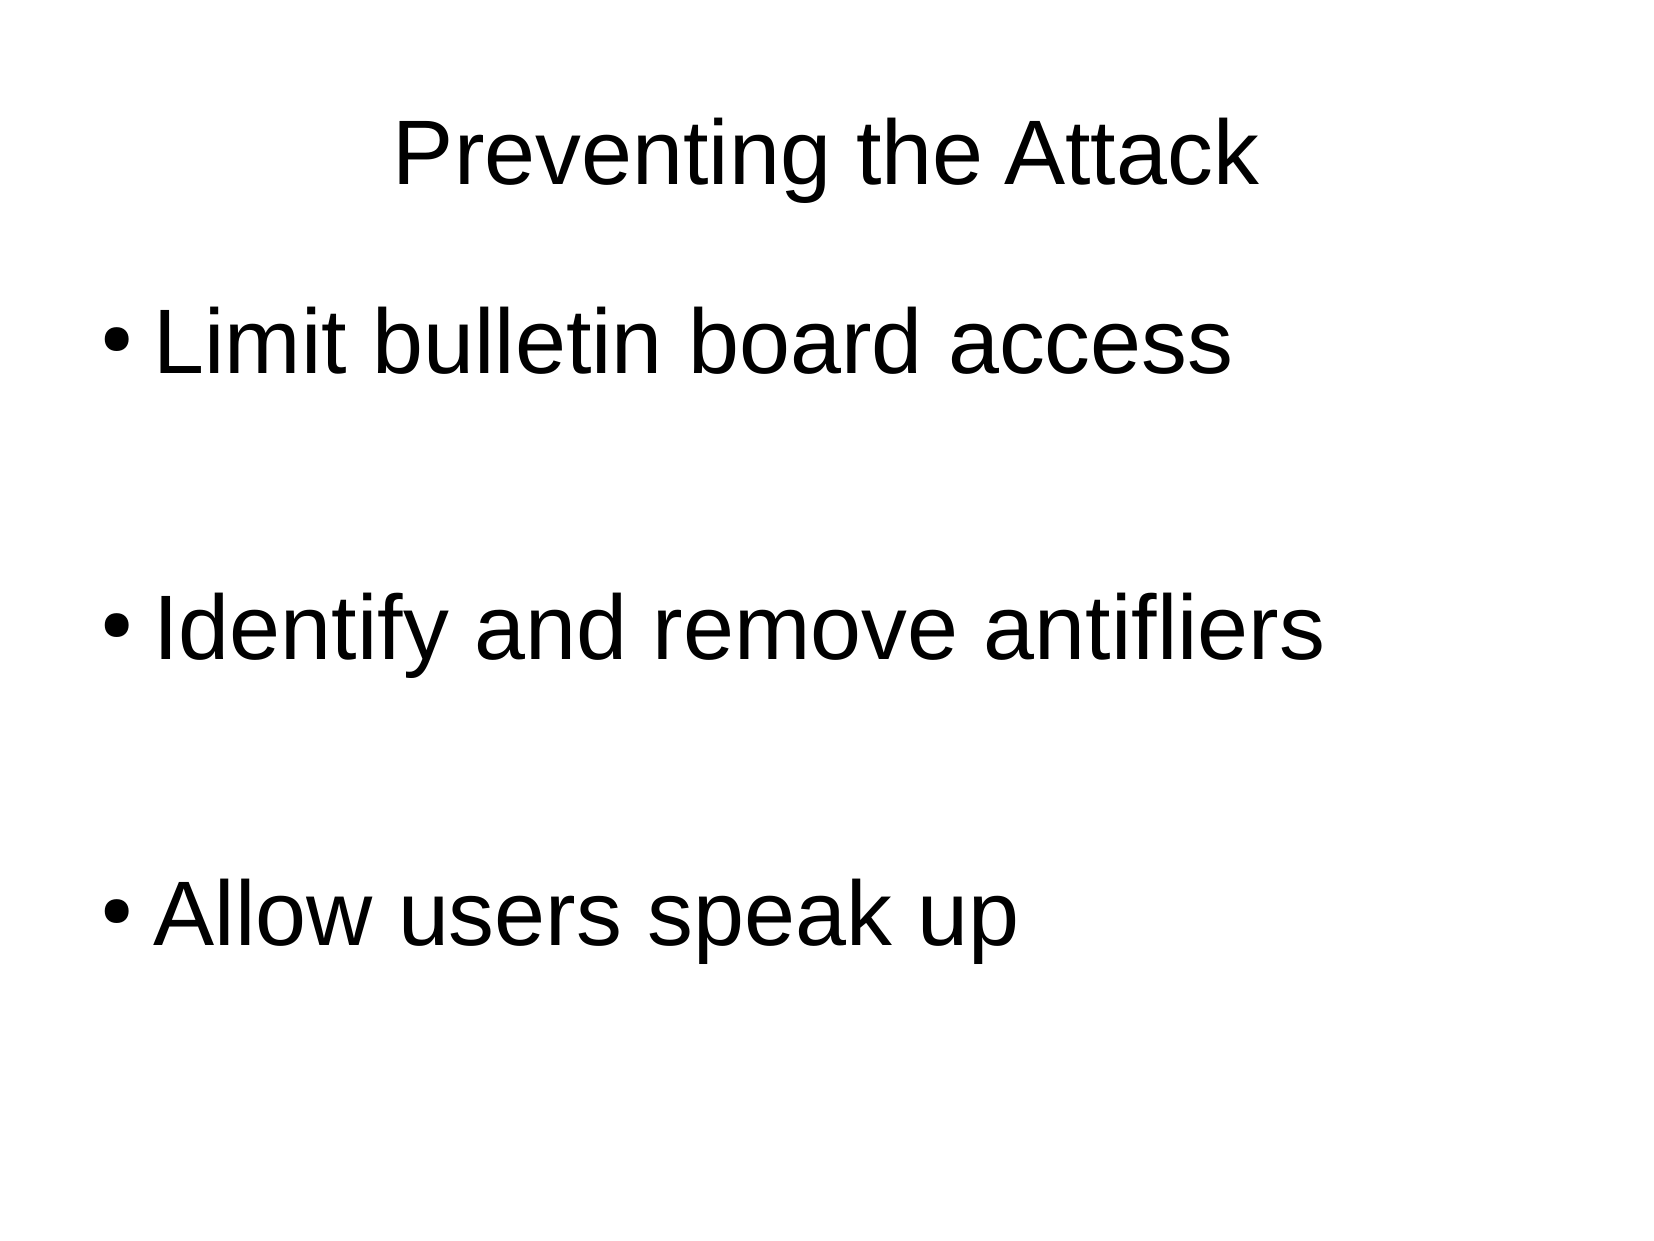

# Preventing the Attack
Limit bulletin board access
Identify and remove antifliers
Allow users speak up